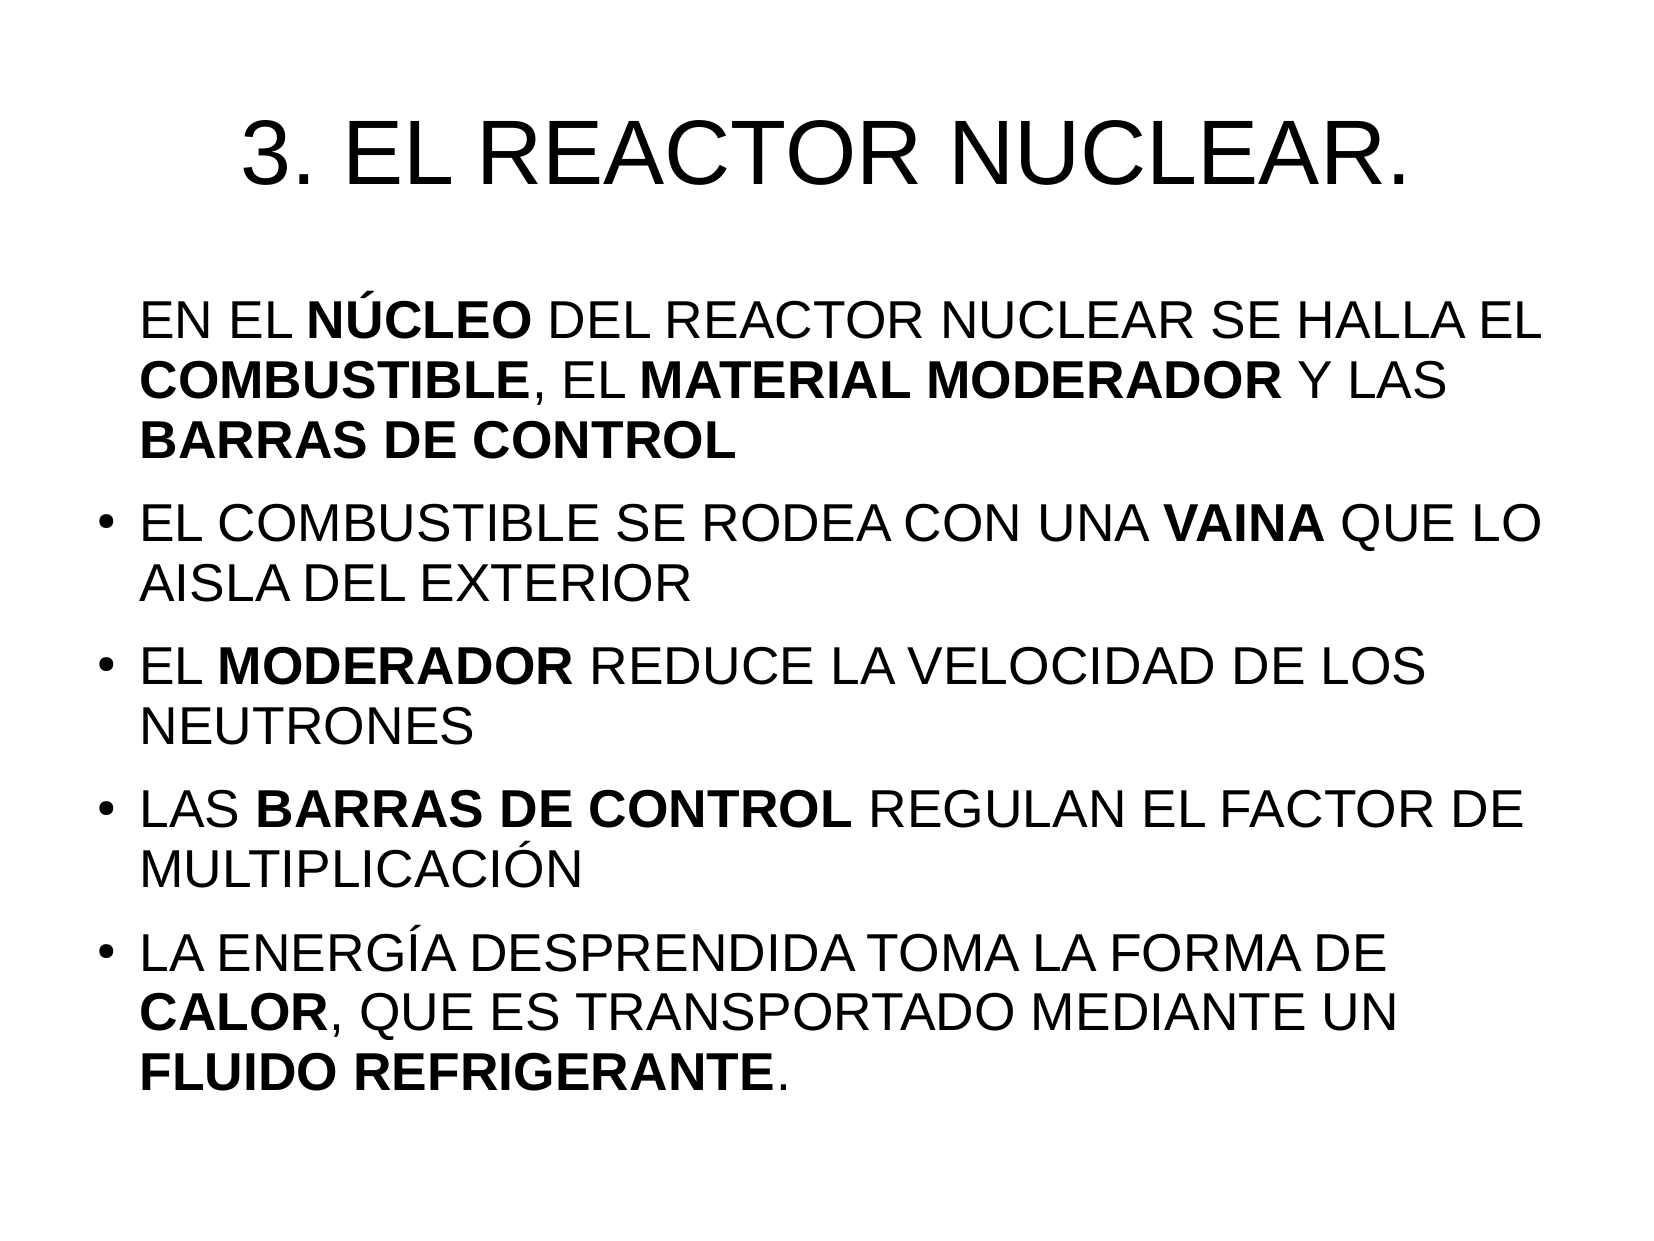

# 3. EL REACTOR NUCLEAR.
EN EL NÚCLEO DEL REACTOR NUCLEAR SE HALLA EL COMBUSTIBLE, EL MATERIAL MODERADOR Y LAS BARRAS DE CONTROL
EL COMBUSTIBLE SE RODEA CON UNA VAINA QUE LO AISLA DEL EXTERIOR
EL MODERADOR REDUCE LA VELOCIDAD DE LOS NEUTRONES
LAS BARRAS DE CONTROL REGULAN EL FACTOR DE MULTIPLICACIÓN
LA ENERGÍA DESPRENDIDA TOMA LA FORMA DE CALOR, QUE ES TRANSPORTADO MEDIANTE UN FLUIDO REFRIGERANTE.